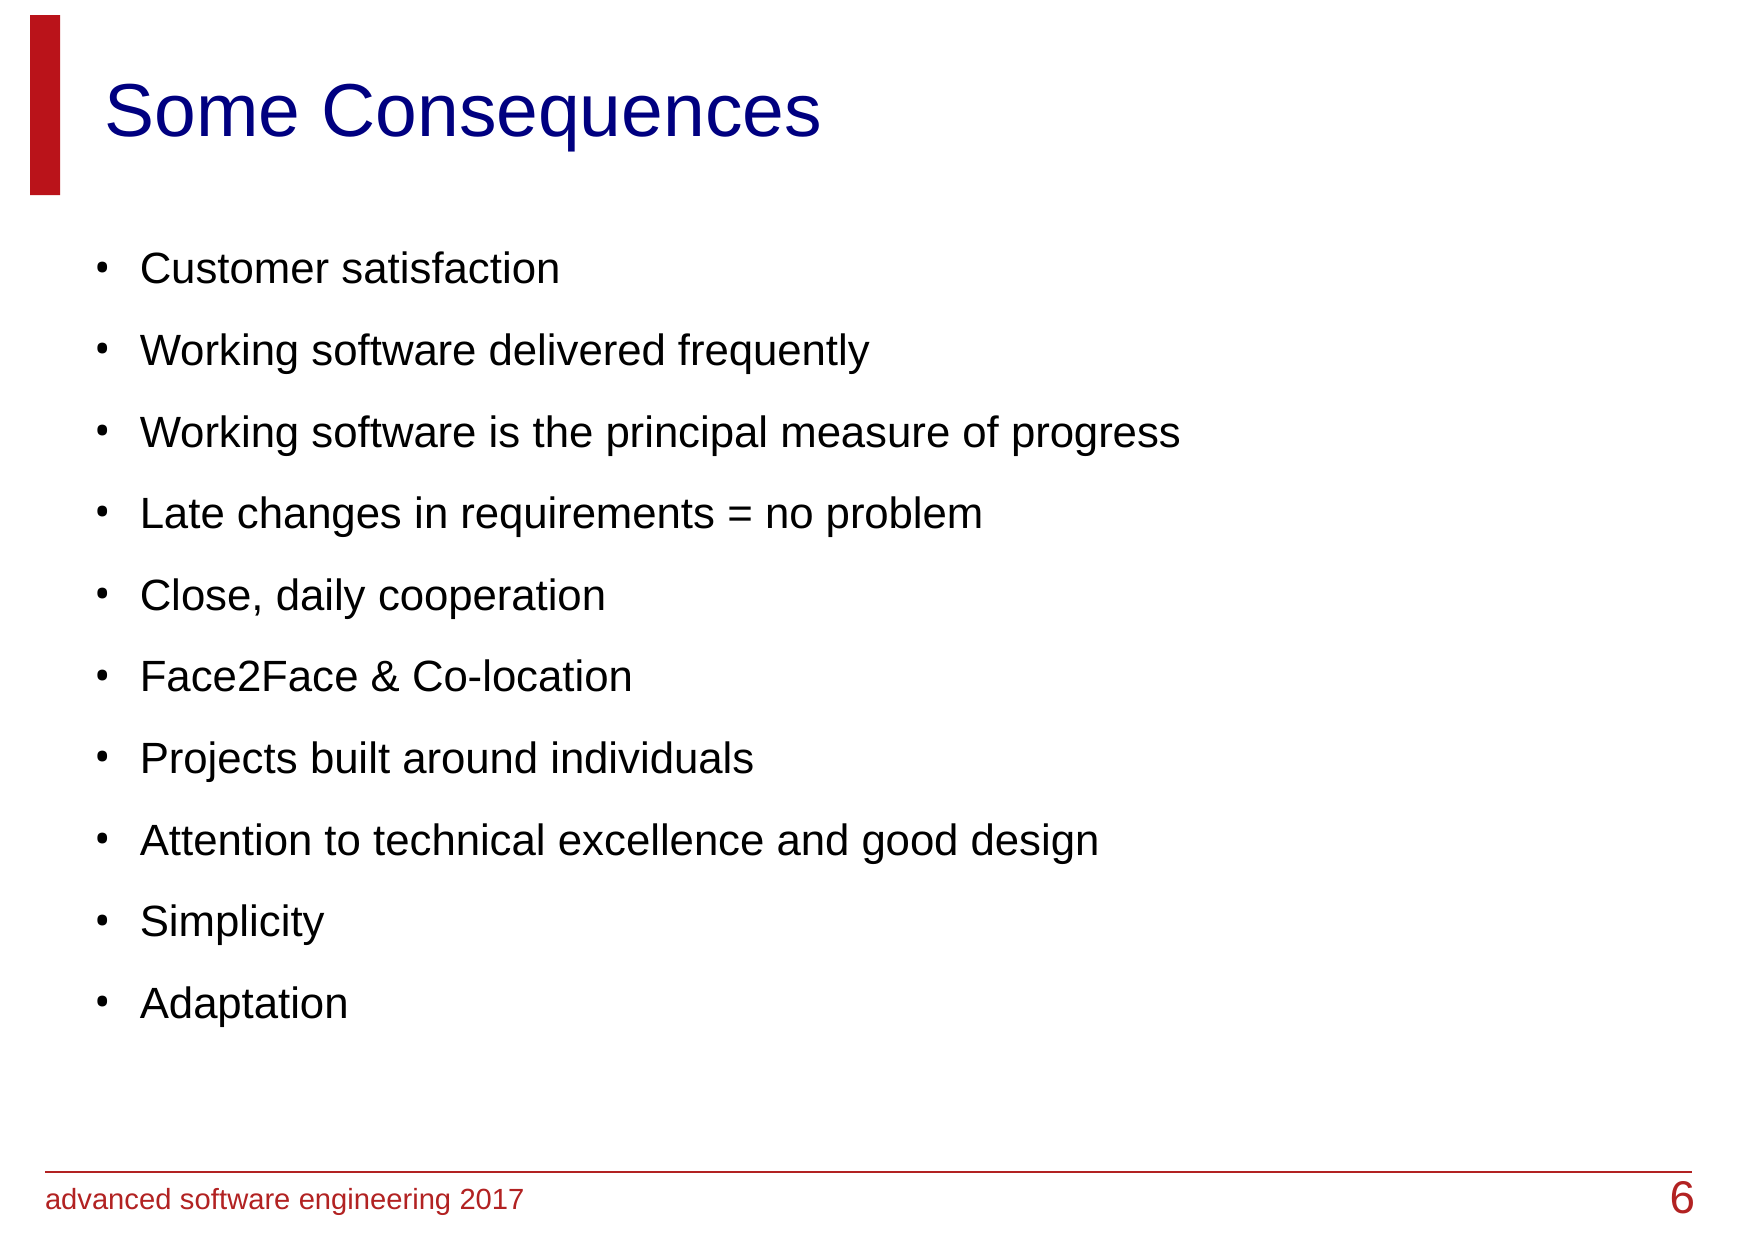

# Some Consequences
Customer satisfaction
Working software delivered frequently
Working software is the principal measure of progress
Late changes in requirements = no problem
Close, daily cooperation
Face2Face & Co-location
Projects built around individuals
Attention to technical excellence and good design
Simplicity
Adaptation
6
advanced software engineering 2017